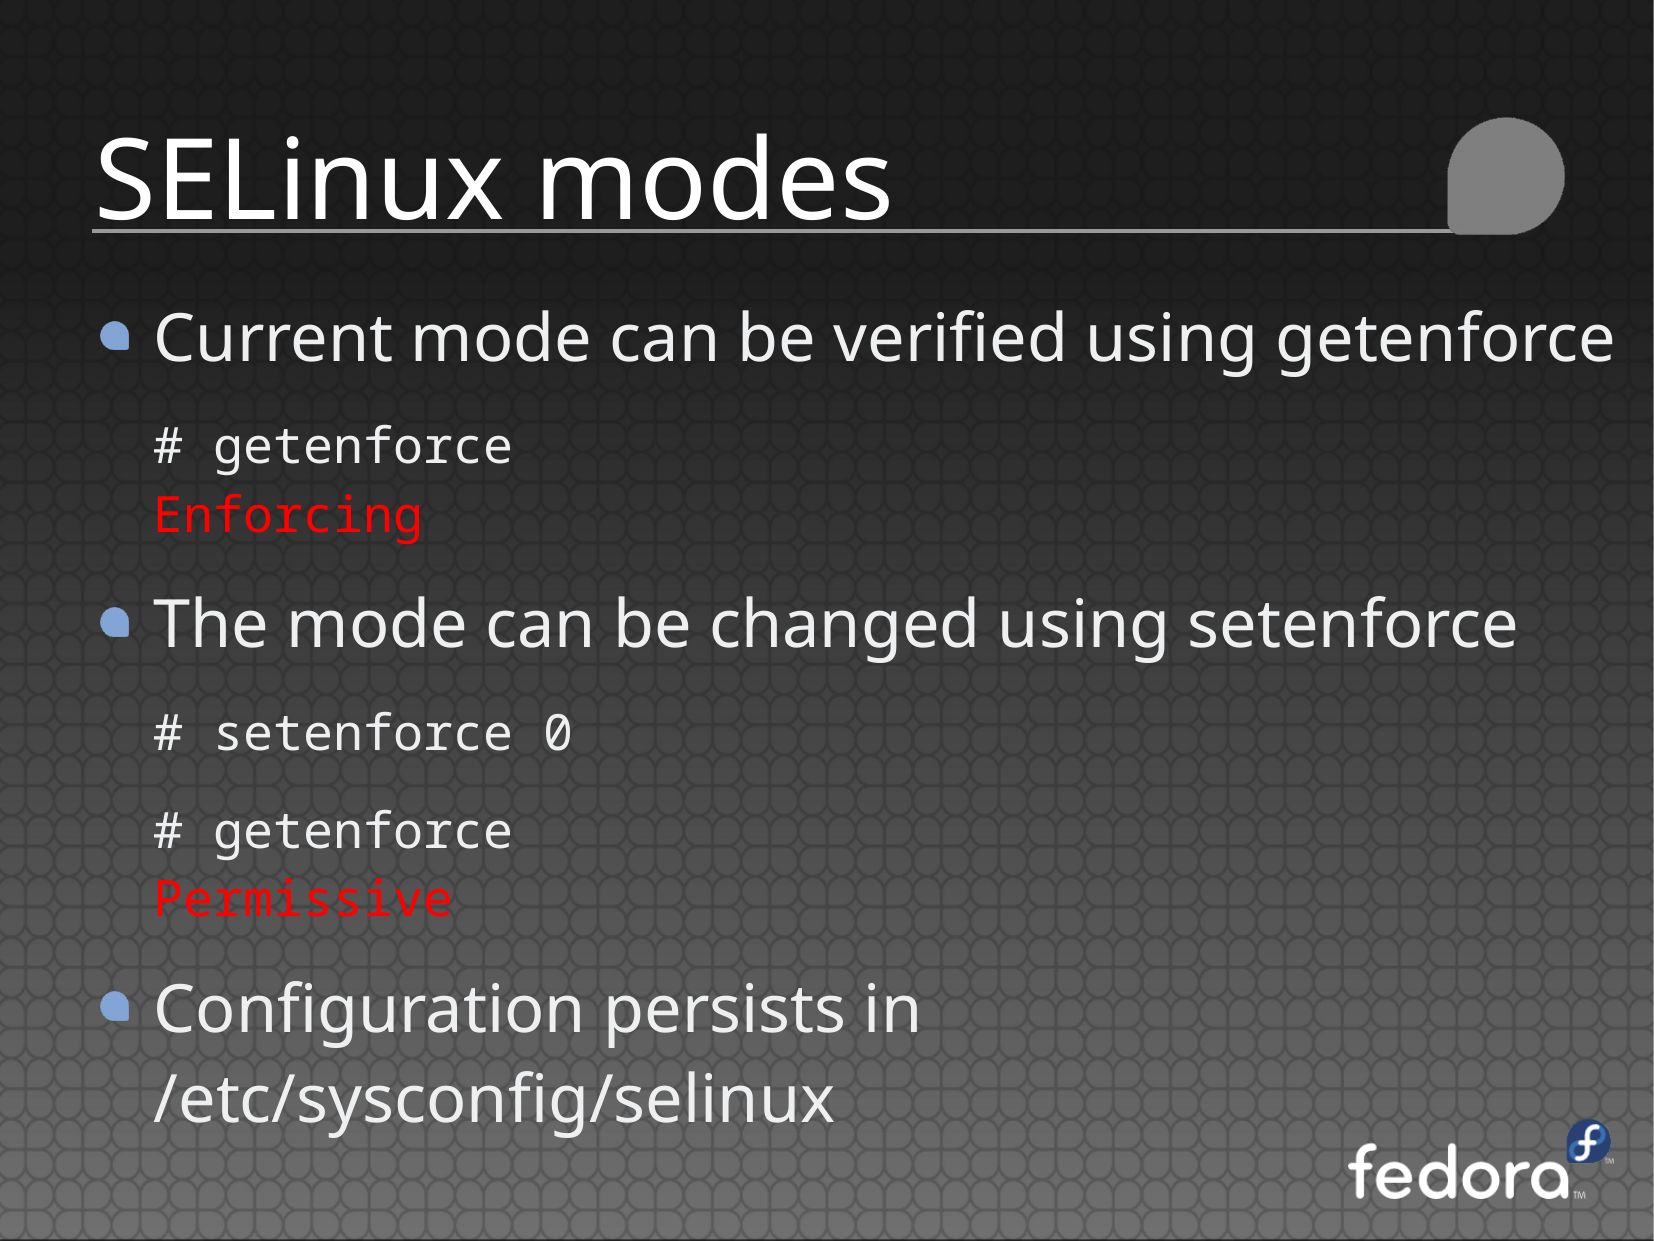

SELinux modes
# Current mode can be verified using getenforce
# getenforce Enforcing
The mode can be changed using setenforce
# setenforce 0
# getenforce Permissive
Configuration persists in /etc/sysconfig/selinux